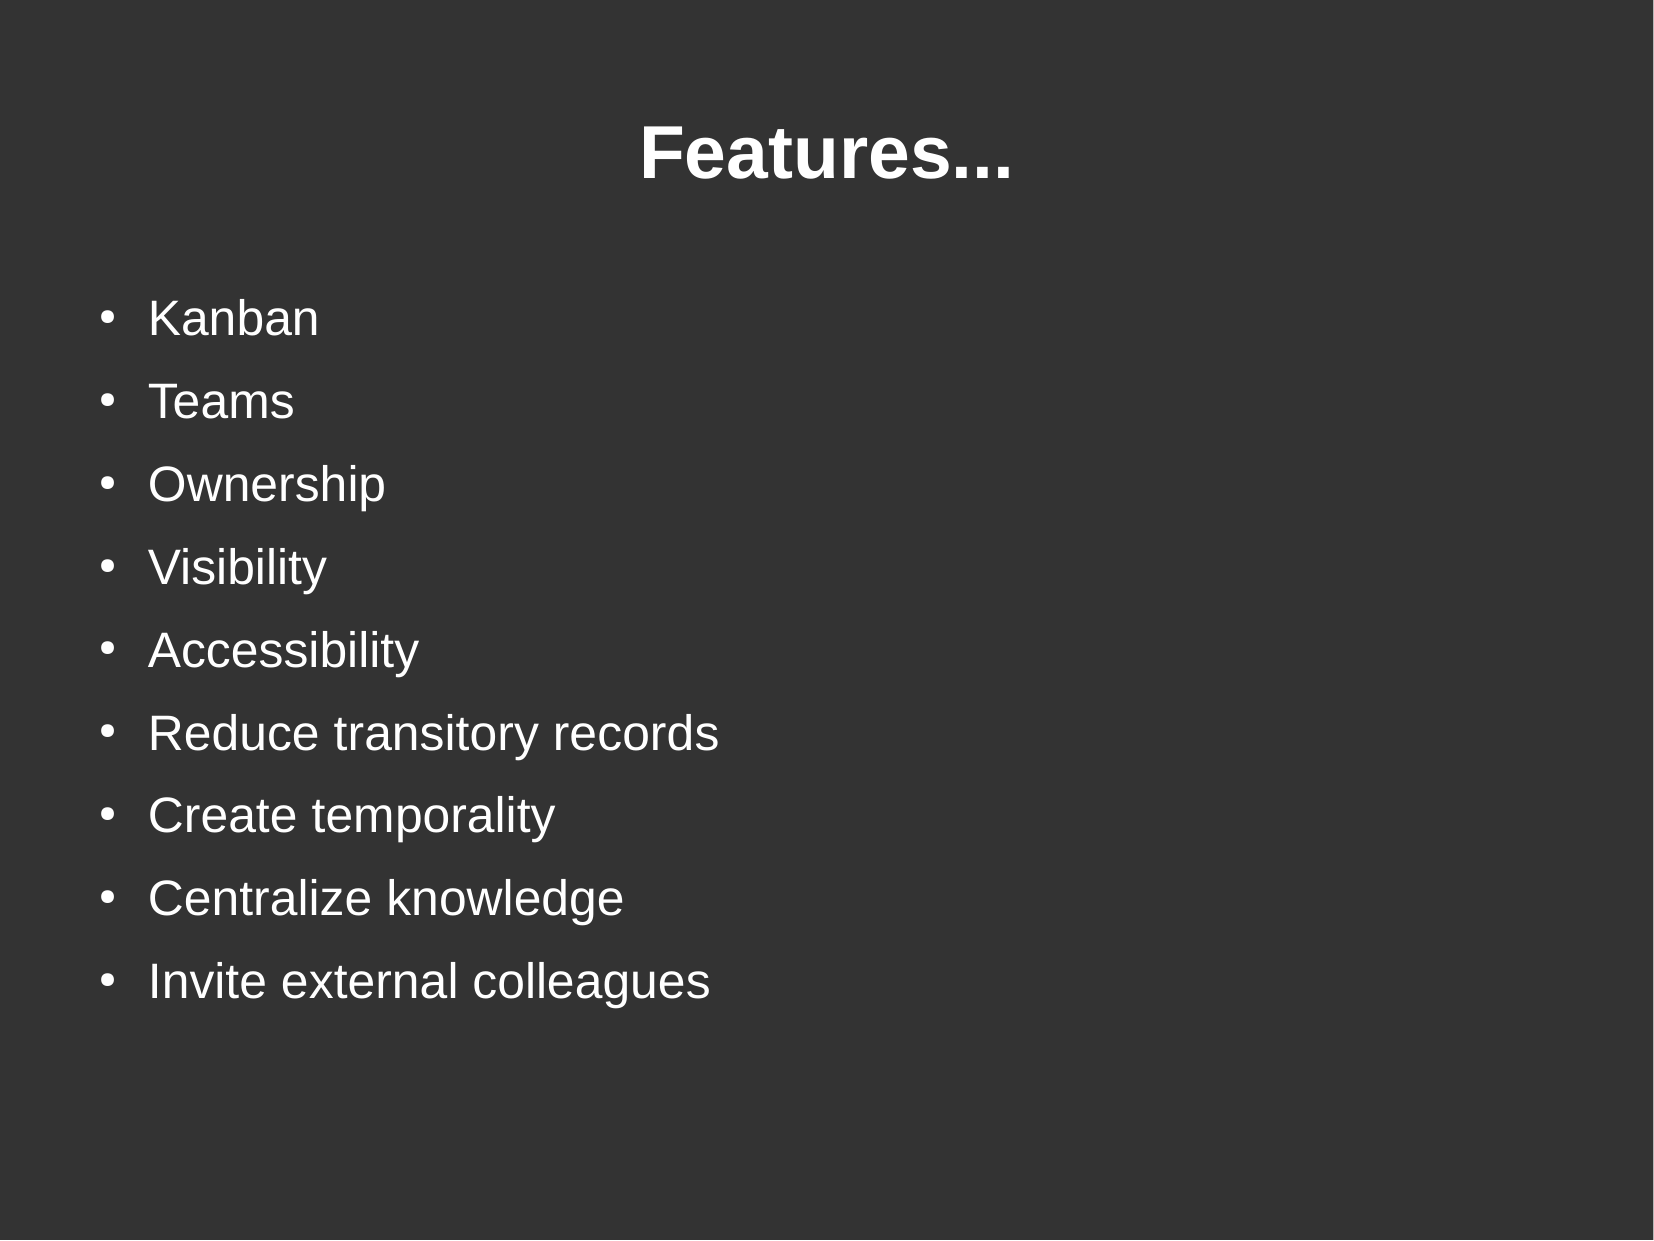

# Features...
Kanban
Teams
Ownership
Visibility
Accessibility
Reduce transitory records
Create temporality
Centralize knowledge
Invite external colleagues